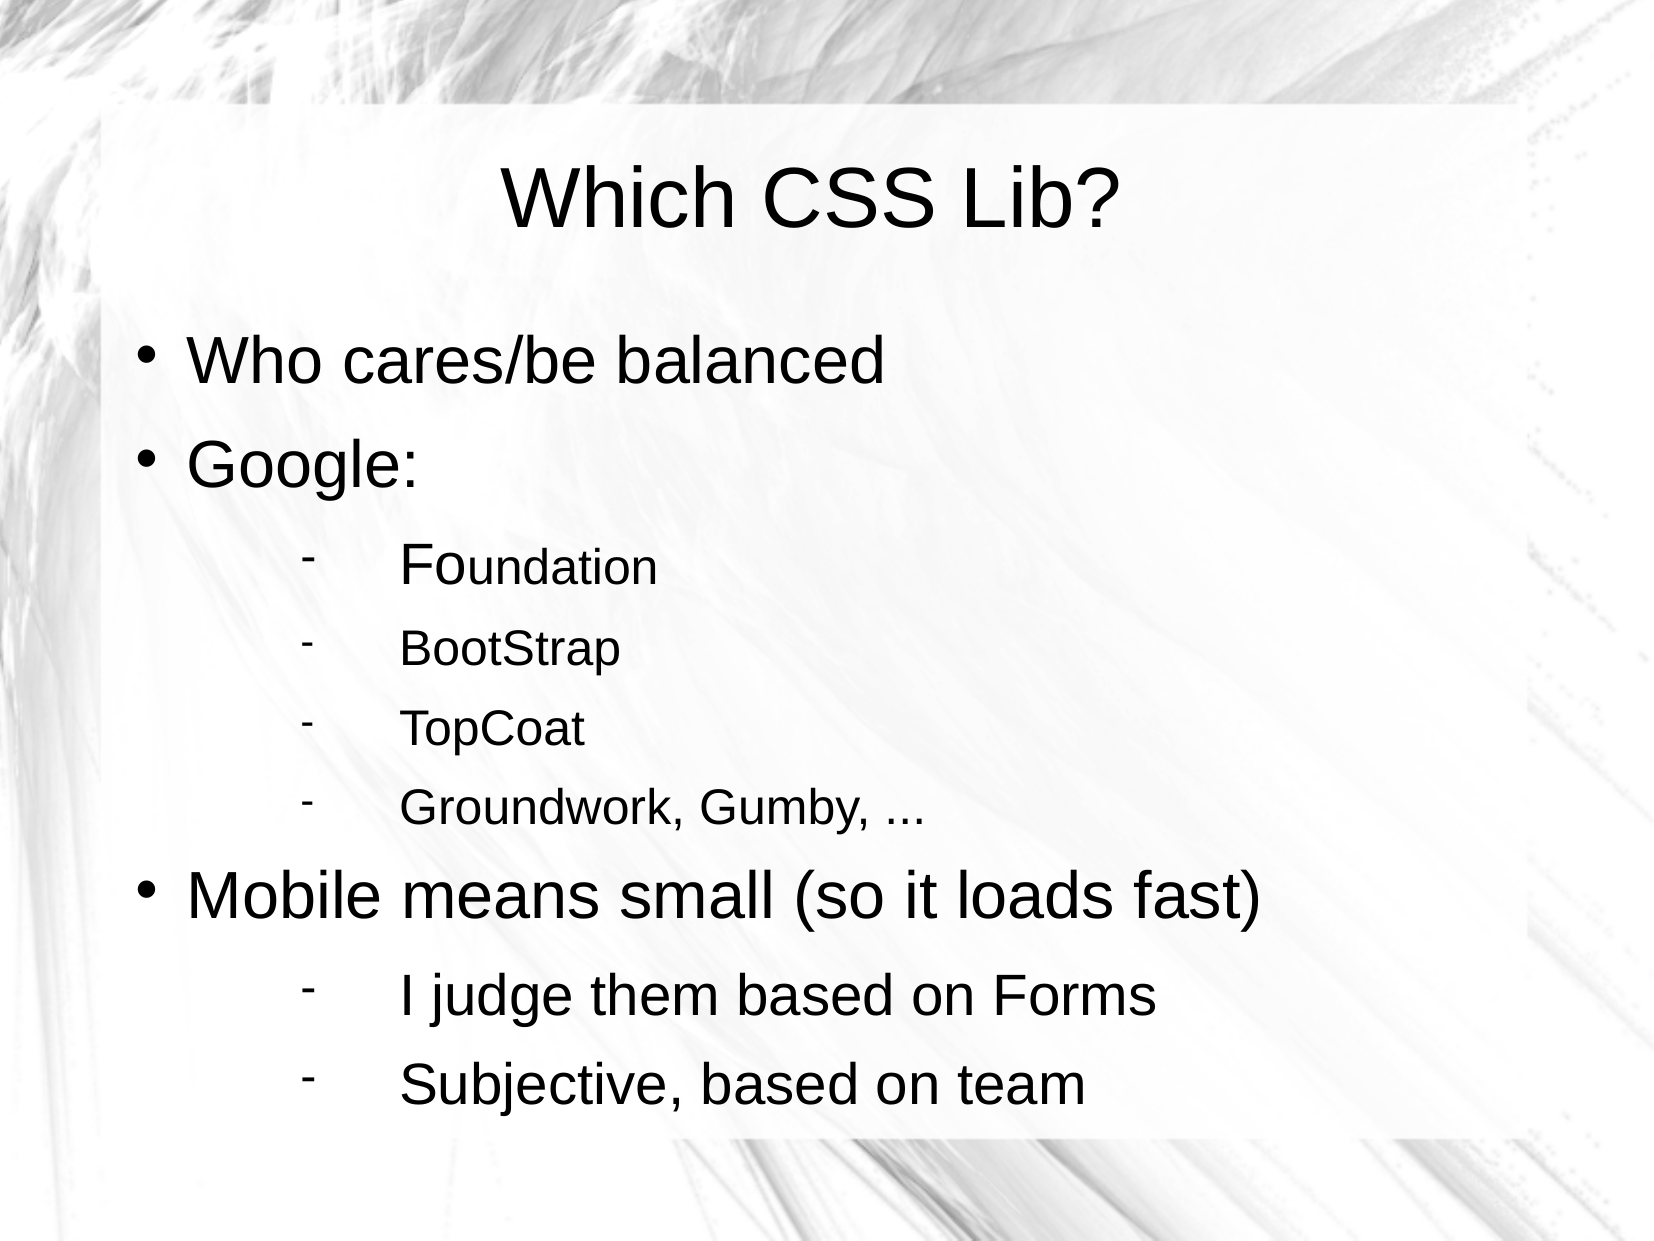

# Which CSS Lib?
Who cares/be balanced
Google:
Foundation
BootStrap
TopCoat
Groundwork, Gumby, ...
Mobile means small (so it loads fast)
I judge them based on Forms
Subjective, based on team